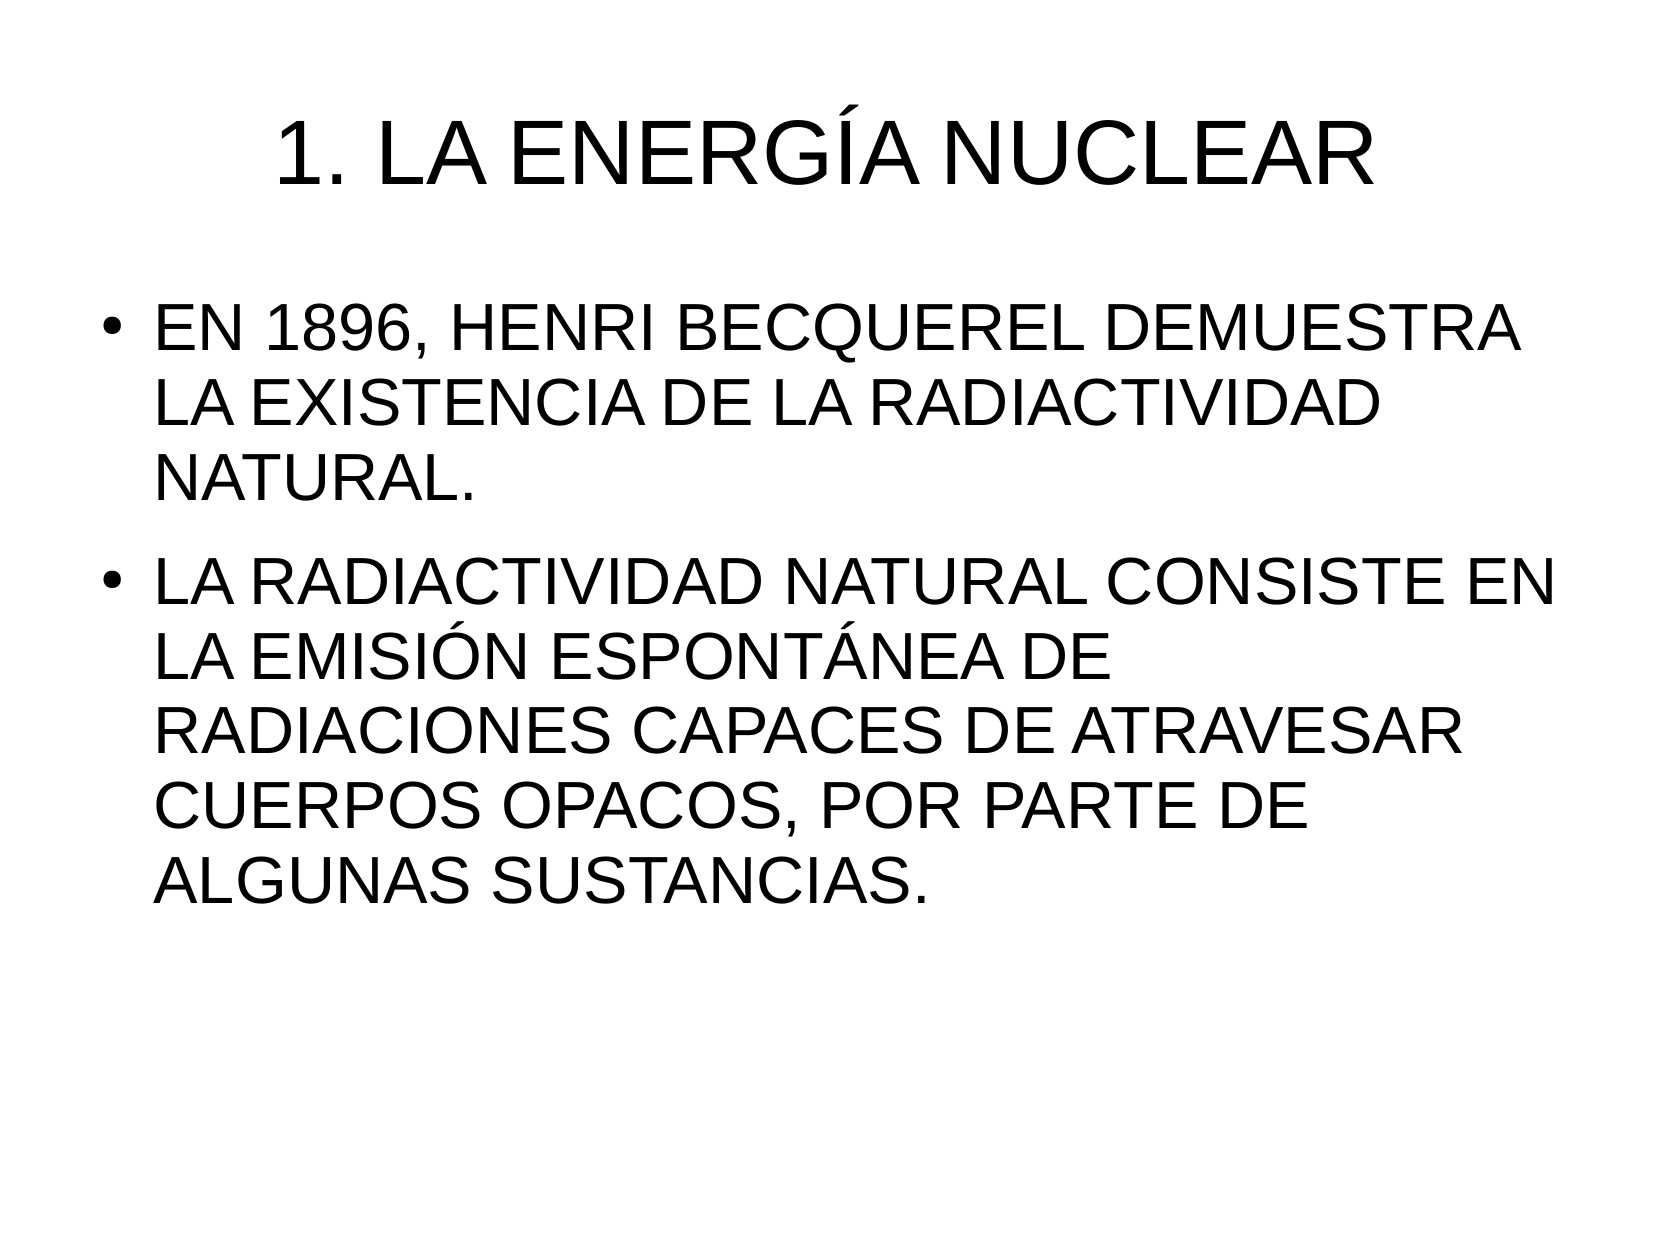

# 1. LA ENERGÍA NUCLEAR
EN 1896, HENRI BECQUEREL DEMUESTRA LA EXISTENCIA DE LA RADIACTIVIDAD NATURAL.
LA RADIACTIVIDAD NATURAL CONSISTE EN LA EMISIÓN ESPONTÁNEA DE RADIACIONES CAPACES DE ATRAVESAR CUERPOS OPACOS, POR PARTE DE ALGUNAS SUSTANCIAS.